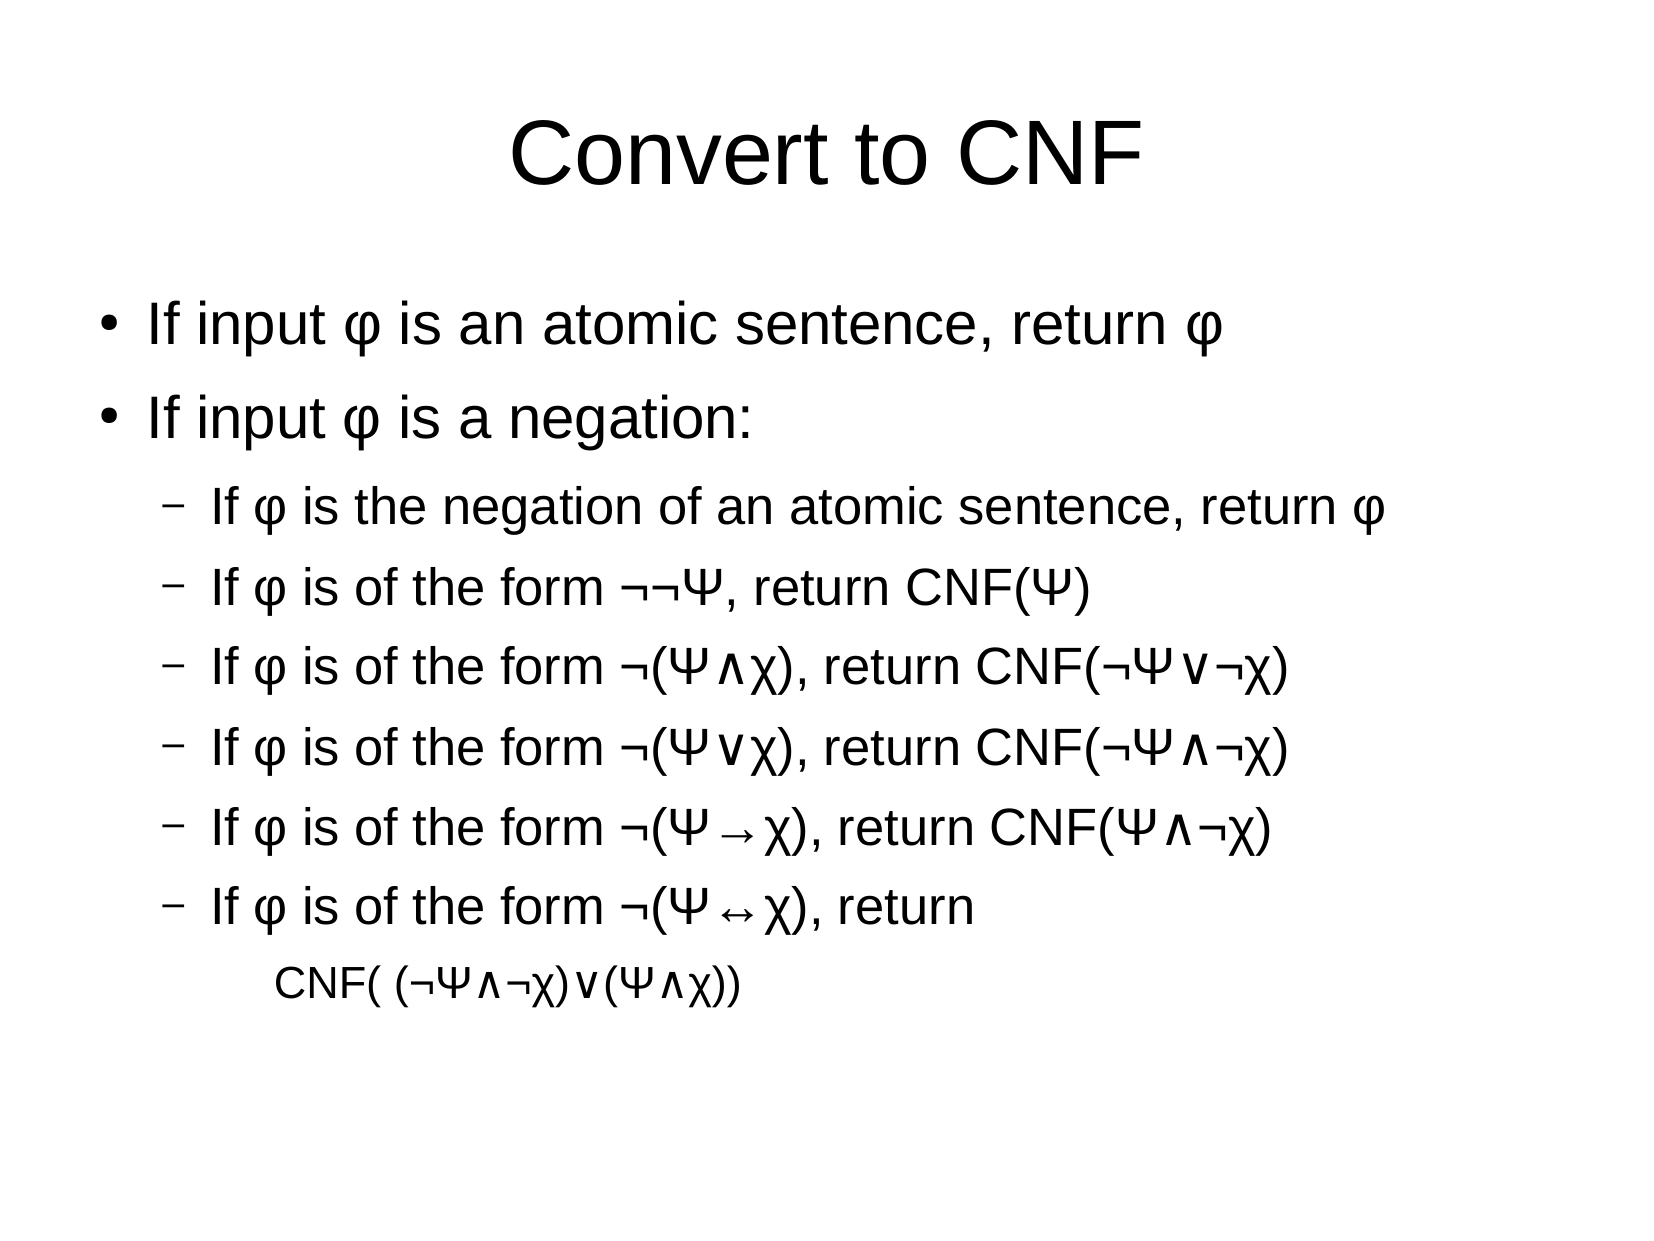

# Convert to CNF
If input φ is an atomic sentence, return φ
If input φ is a negation:
If φ is the negation of an atomic sentence, return φ
If φ is of the form ¬¬Ψ, return CNF(Ψ)
If φ is of the form ¬(Ψ∧χ), return CNF(¬Ψ∨¬χ)
If φ is of the form ¬(Ψ∨χ), return CNF(¬Ψ∧¬χ)
If φ is of the form ¬(Ψ→χ), return CNF(Ψ∧¬χ)
If φ is of the form ¬(Ψ↔χ), return
CNF( (¬Ψ∧¬χ)∨(Ψ∧χ))